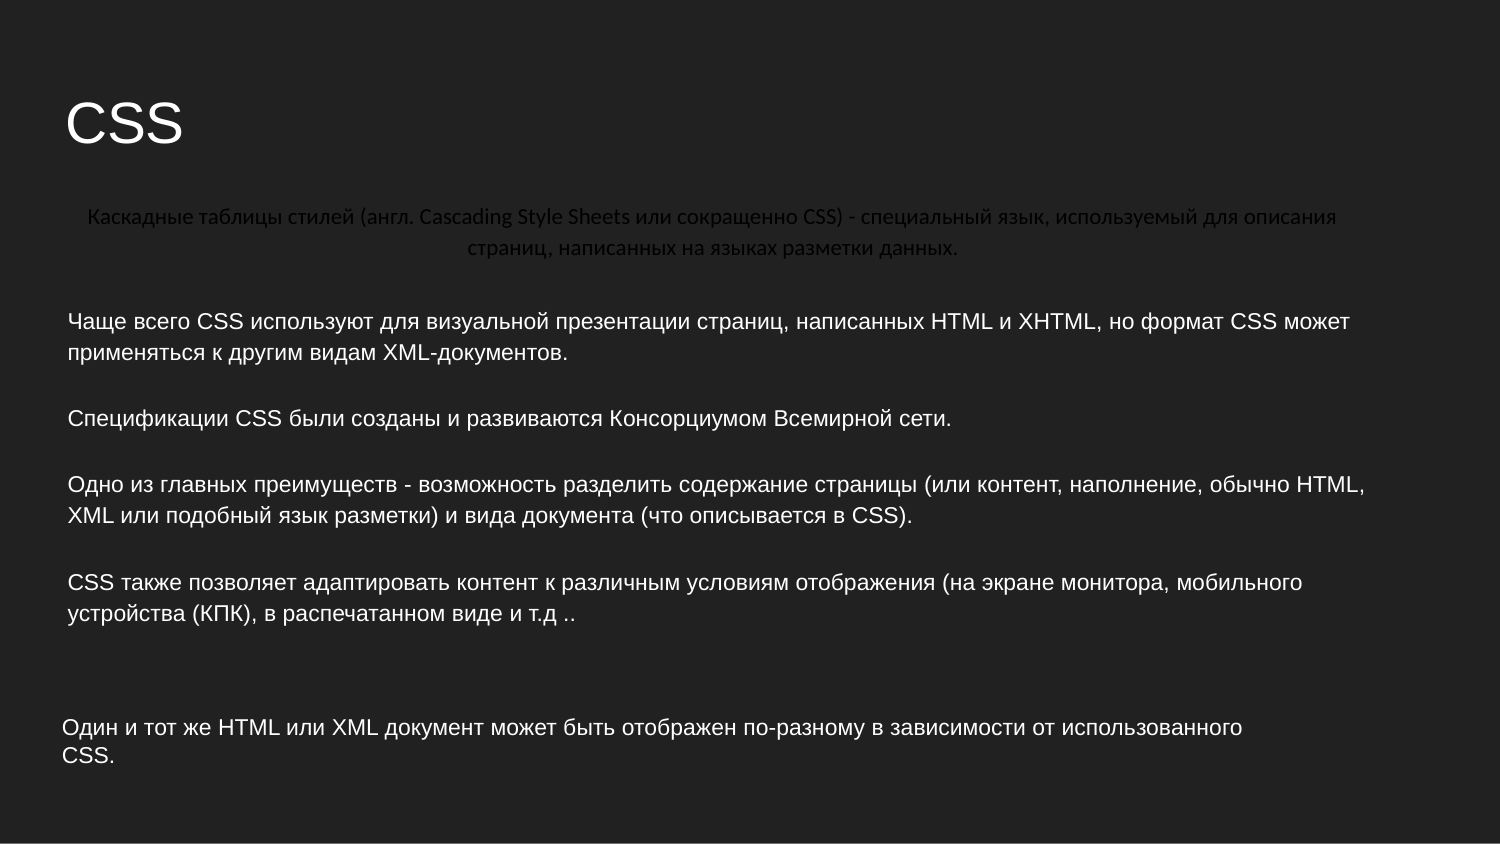

CSS
# Каскадные таблицы стилей (англ. Cascading Style Sheets или сокращенно CSS) - специальный язык, используемый для описания страниц, написанных на языках разметки данных.
Чаще всего CSS используют для визуальной презентации страниц, написанных HTML и XHTML, но формат CSS может применяться к другим видам XML-документов.
Спецификации CSS были созданы и развиваются Консорциумом Всемирной сети.
Одно из главных преимуществ - возможность разделить содержание страницы (или контент, наполнение, обычно HTML, XML или подобный язык разметки) и вида документа (что описывается в CSS).
CSS также позволяет адаптировать контент к различным условиям отображения (на экране монитора, мобильного устройства (КПК), в распечатанном виде и т.д ..
Один и тот же HTML или XML документ может быть отображен по-разному в зависимости от использованного CSS.